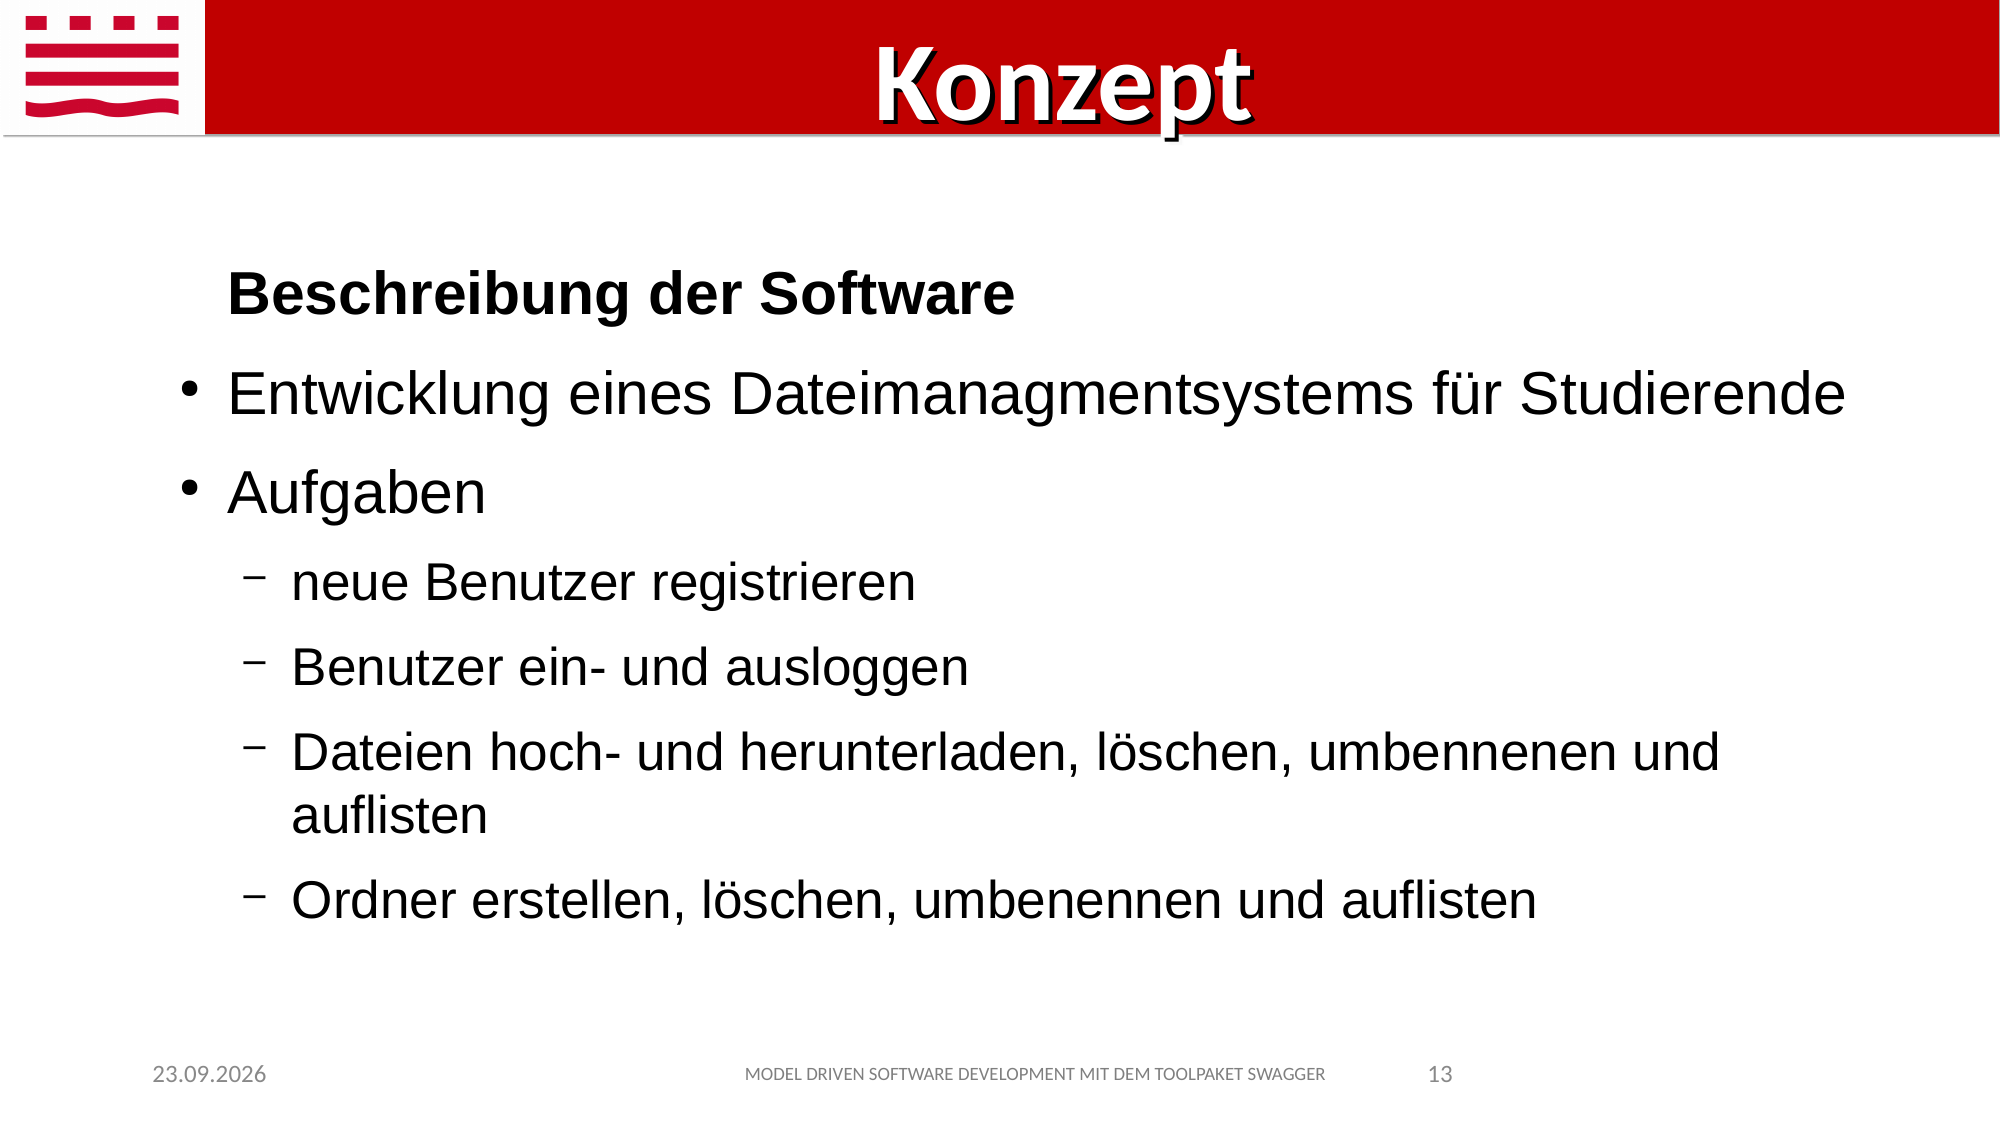

Konzept
# Beschreibung der Software
Entwicklung eines Dateimanagmentsystems für Studierende
Aufgaben
neue Benutzer registrieren
Benutzer ein- und ausloggen
Dateien hoch- und herunterladen, löschen, umbennenen und auflisten
Ordner erstellen, löschen, umbenennen und auflisten
MODEL DRIVEN SOFTWARE DEVELOPMENT MIT DEM TOOLPAKET SWAGGER